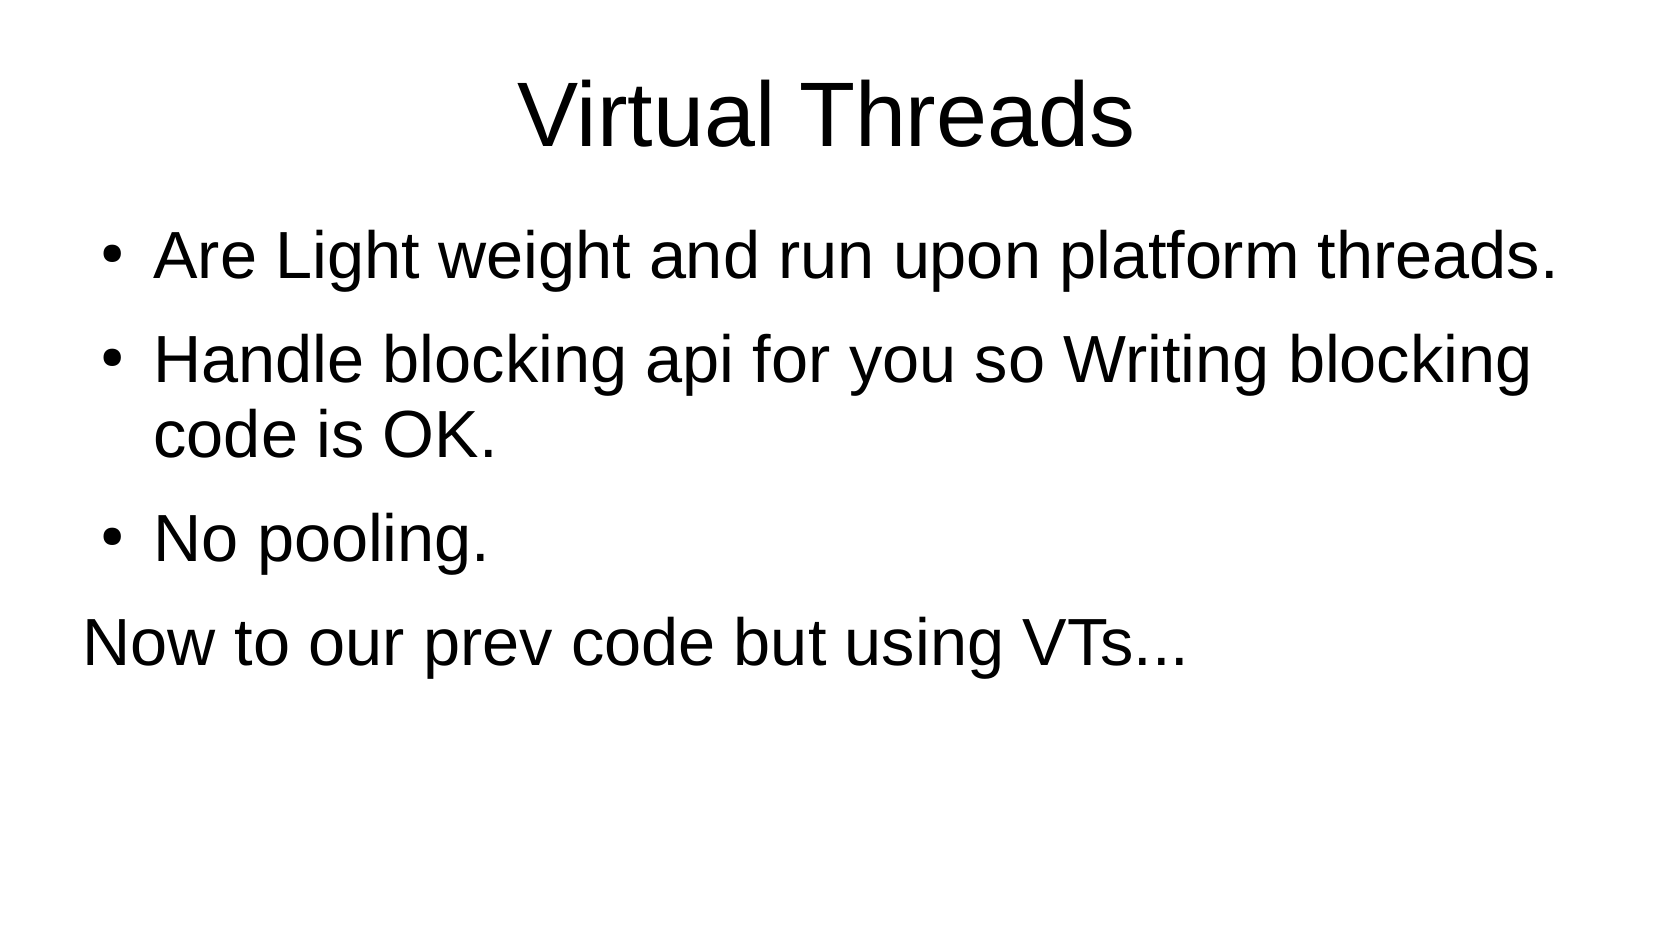

# Virtual Threads
Are Light weight and run upon platform threads.
Handle blocking api for you so Writing blocking code is OK.
No pooling.
Now to our prev code but using VTs...